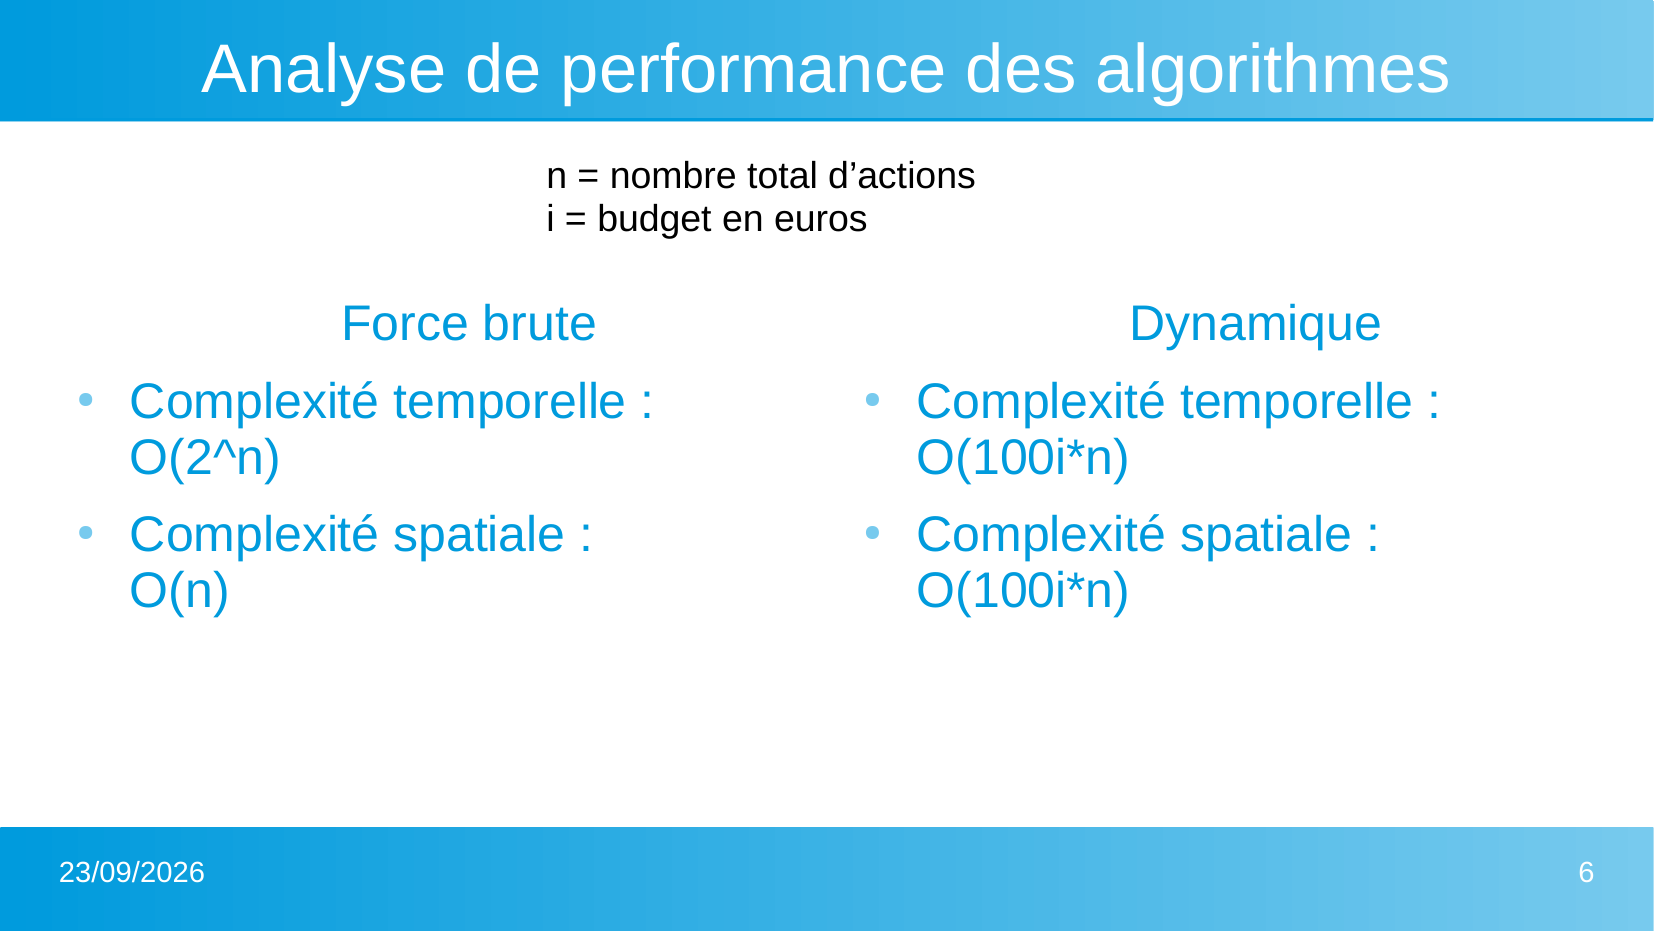

# Analyse de performance des algorithmes
n = nombre total d’actions
i = budget en euros
Force brute
Complexité temporelle : O(2^n)
Complexité spatiale : O(n)
Dynamique
Complexité temporelle : O(100i*n)
Complexité spatiale : O(100i*n)
6